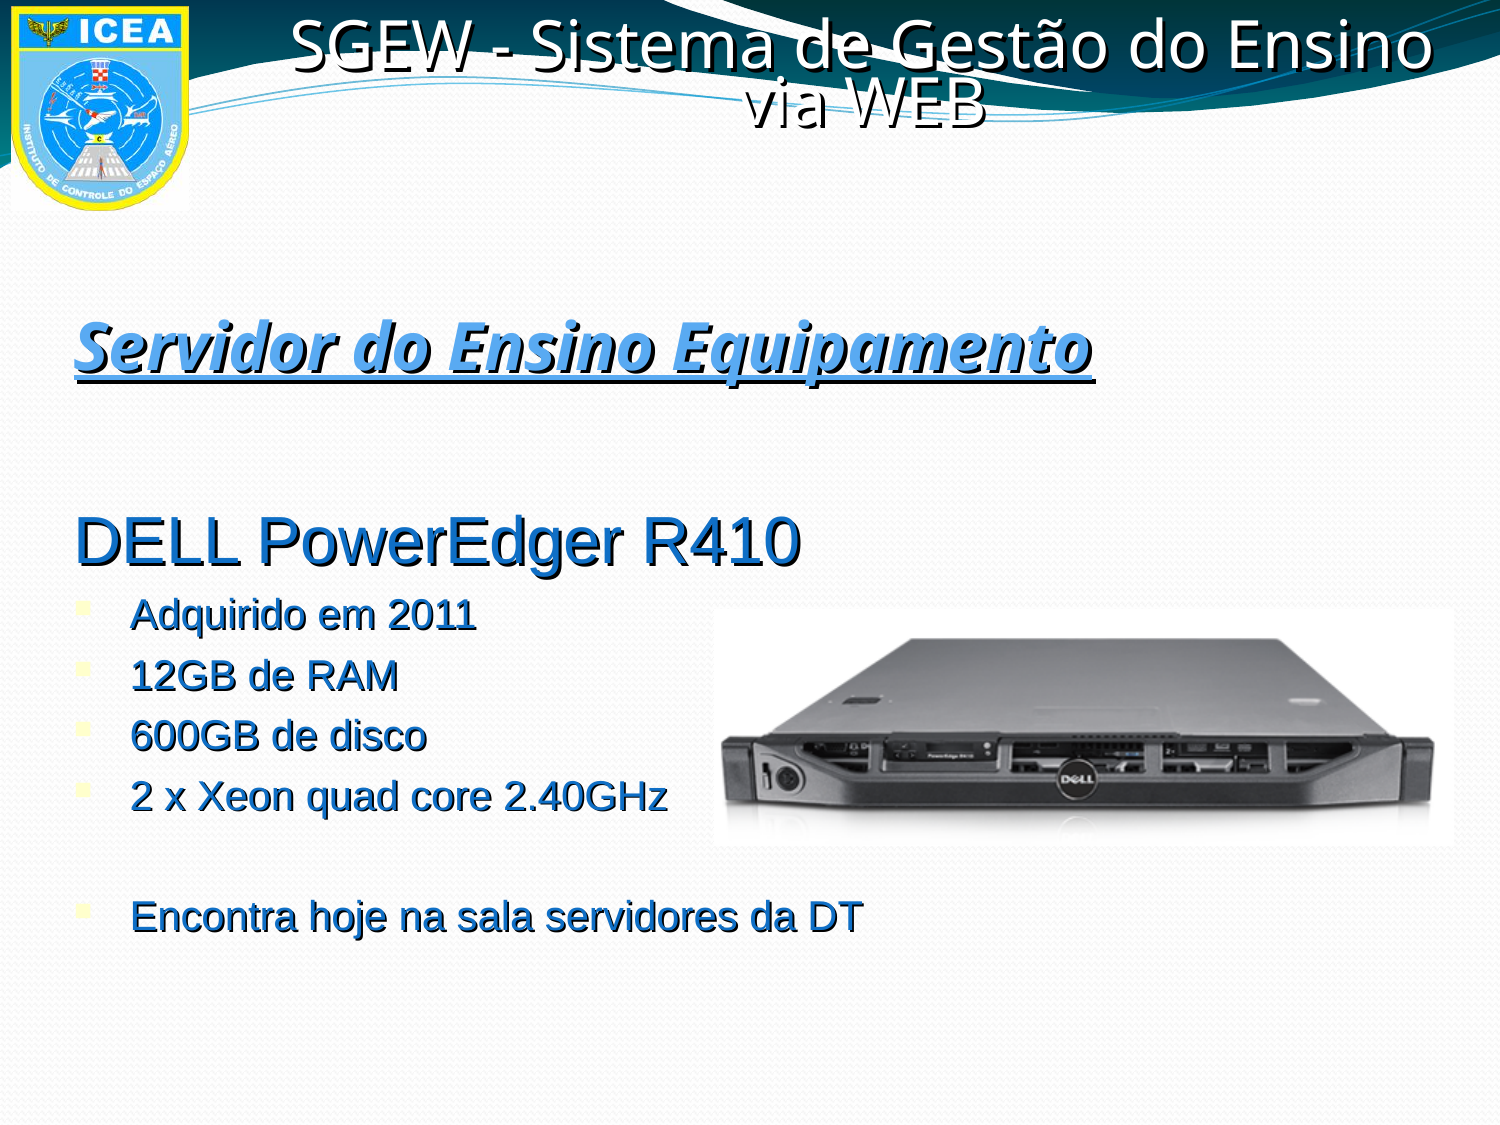

SGEW - Sistema de Gestão do Ensino via WEB
Servidor do Ensino Equipamento
DELL PowerEdger R410
Adquirido em 2011
12GB de RAM
600GB de disco
2 x Xeon quad core 2.40GHz
Encontra hoje na sala servidores da DT